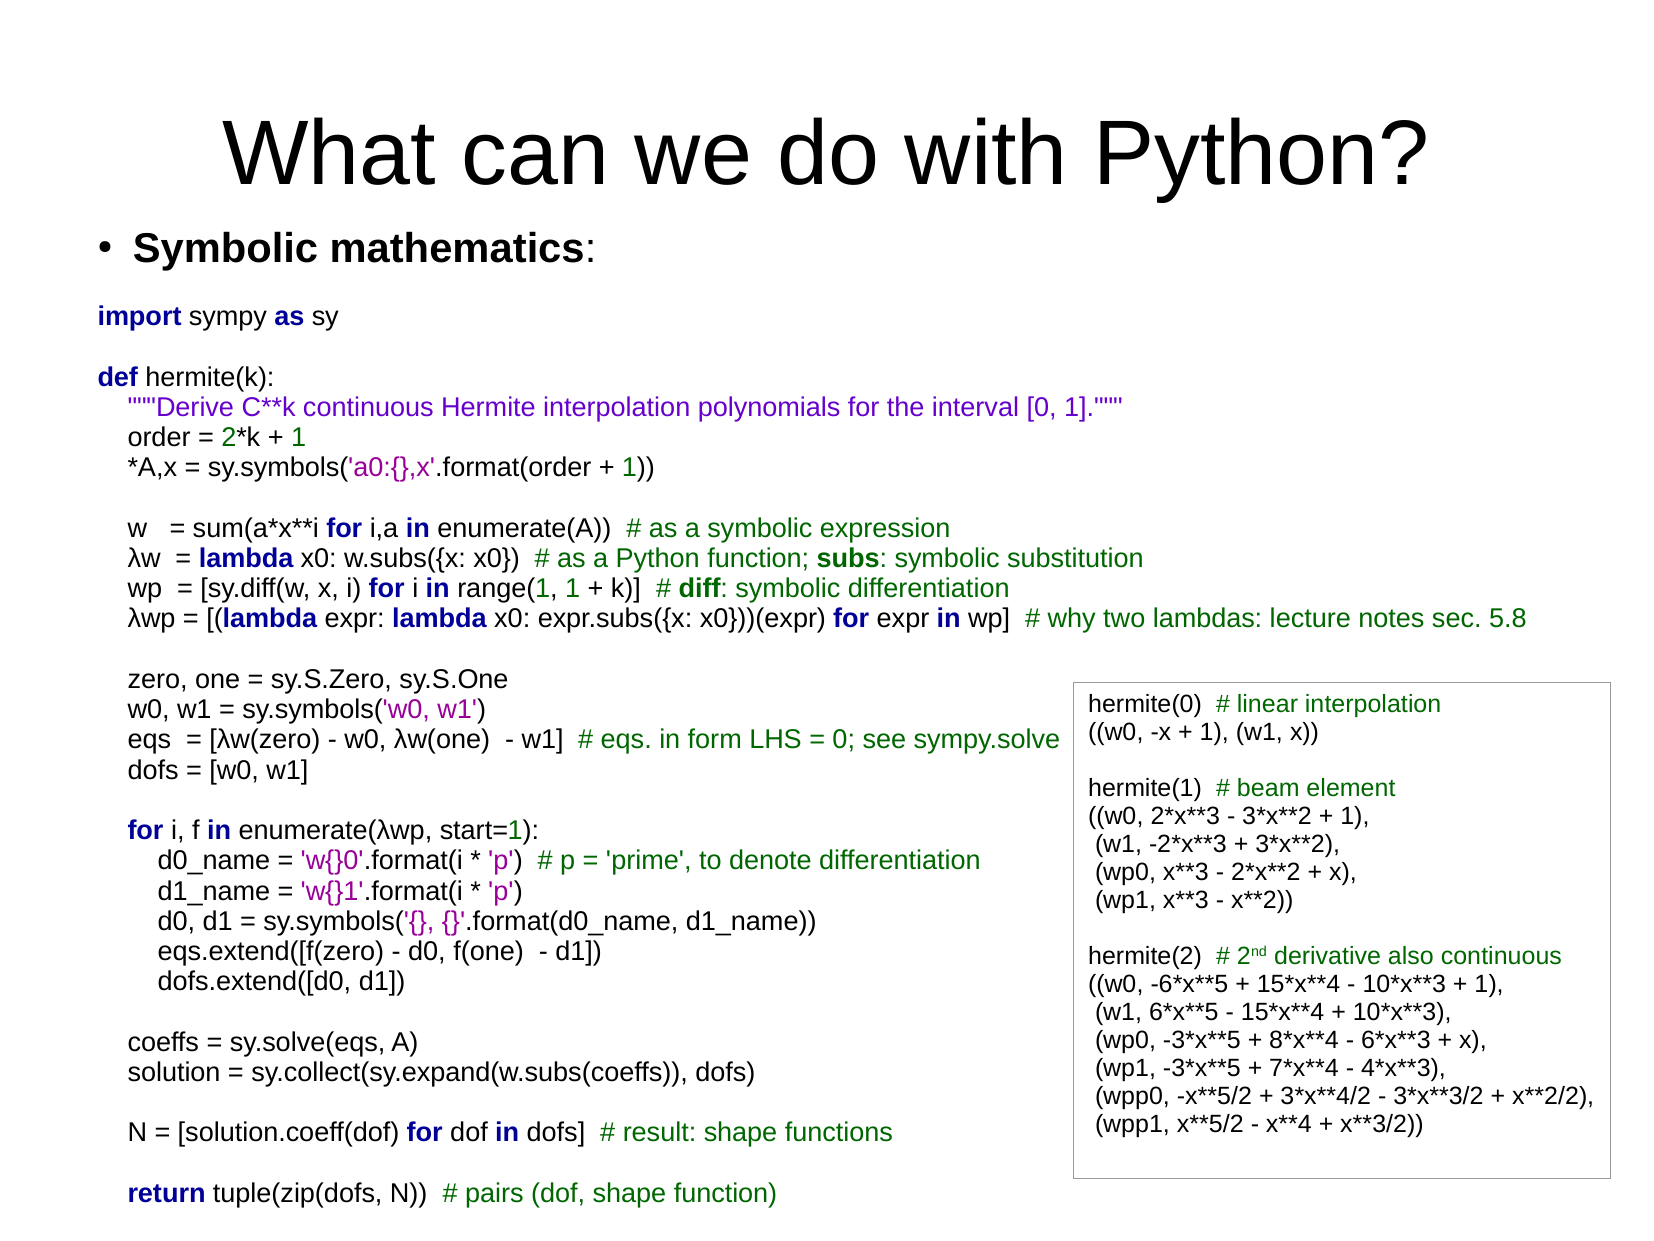

# What can we do with Python?
Symbolic mathematics:
import sympy as sy
def hermite(k):
 """Derive C**k continuous Hermite interpolation polynomials for the interval [0, 1]."""
 order = 2*k + 1
 *A,x = sy.symbols('a0:{},x'.format(order + 1))
 w = sum(a*x**i for i,a in enumerate(A)) # as a symbolic expression
 λw = lambda x0: w.subs({x: x0}) # as a Python function; subs: symbolic substitution
 wp = [sy.diff(w, x, i) for i in range(1, 1 + k)] # diff: symbolic differentiation
 λwp = [(lambda expr: lambda x0: expr.subs({x: x0}))(expr) for expr in wp] # why two lambdas: lecture notes sec. 5.8
 zero, one = sy.S.Zero, sy.S.One
 w0, w1 = sy.symbols('w0, w1')
 eqs = [λw(zero) - w0, λw(one) - w1] # eqs. in form LHS = 0; see sympy.solve
 dofs = [w0, w1]
 for i, f in enumerate(λwp, start=1):
 d0_name = 'w{}0'.format(i * 'p') # p = 'prime', to denote differentiation
 d1_name = 'w{}1'.format(i * 'p')
 d0, d1 = sy.symbols('{}, {}'.format(d0_name, d1_name))
 eqs.extend([f(zero) - d0, f(one) - d1])
 dofs.extend([d0, d1])
 coeffs = sy.solve(eqs, A)
 solution = sy.collect(sy.expand(w.subs(coeffs)), dofs)
 N = [solution.coeff(dof) for dof in dofs] # result: shape functions
 return tuple(zip(dofs, N)) # pairs (dof, shape function)
hermite(0) # linear interpolation
((w0, -x + 1), (w1, x))
hermite(1) # beam element
((w0, 2*x**3 - 3*x**2 + 1),
 (w1, -2*x**3 + 3*x**2),
 (wp0, x**3 - 2*x**2 + x),
 (wp1, x**3 - x**2))
hermite(2) # 2nd derivative also continuous
((w0, -6*x**5 + 15*x**4 - 10*x**3 + 1),
 (w1, 6*x**5 - 15*x**4 + 10*x**3),
 (wp0, -3*x**5 + 8*x**4 - 6*x**3 + x),
 (wp1, -3*x**5 + 7*x**4 - 4*x**3),
 (wpp0, -x**5/2 + 3*x**4/2 - 3*x**3/2 + x**2/2),
 (wpp1, x**5/2 - x**4 + x**3/2))